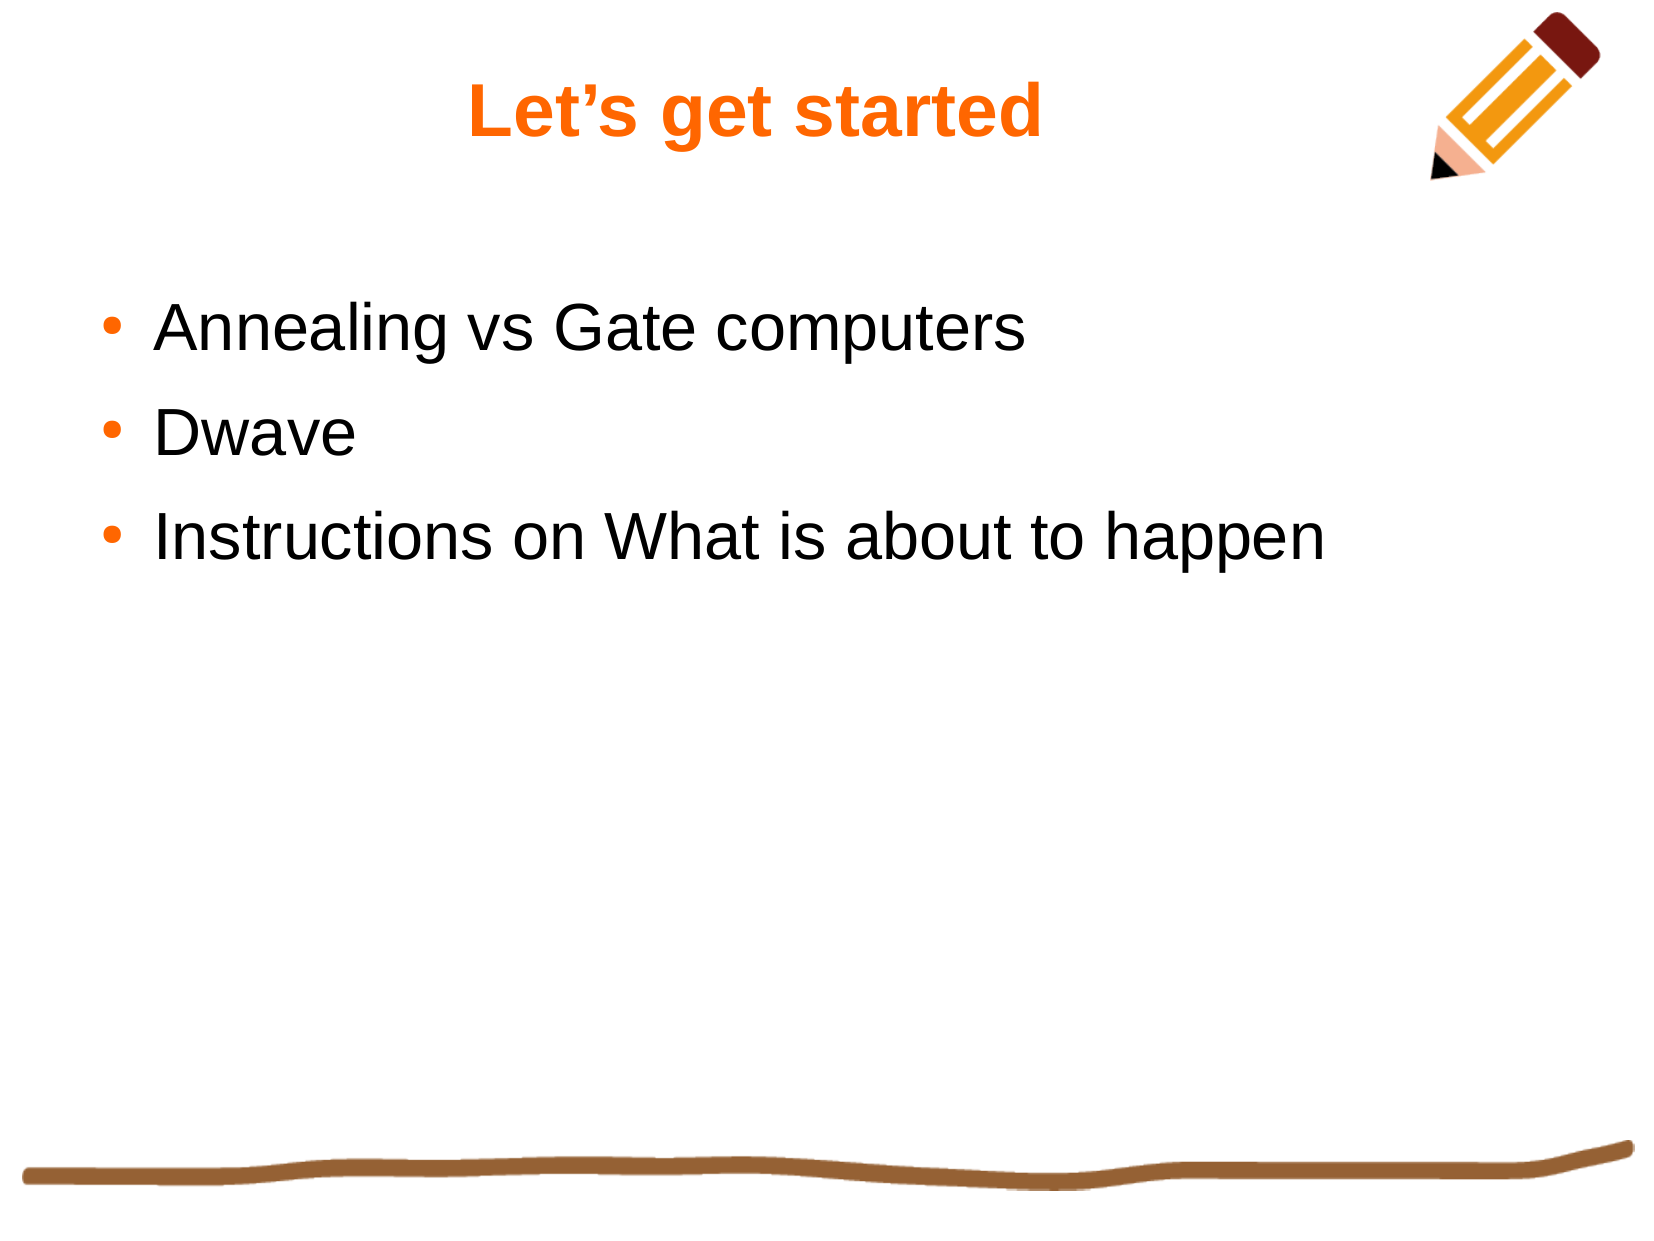

# Let’s get started
Annealing vs Gate computers
Dwave
Instructions on What is about to happen